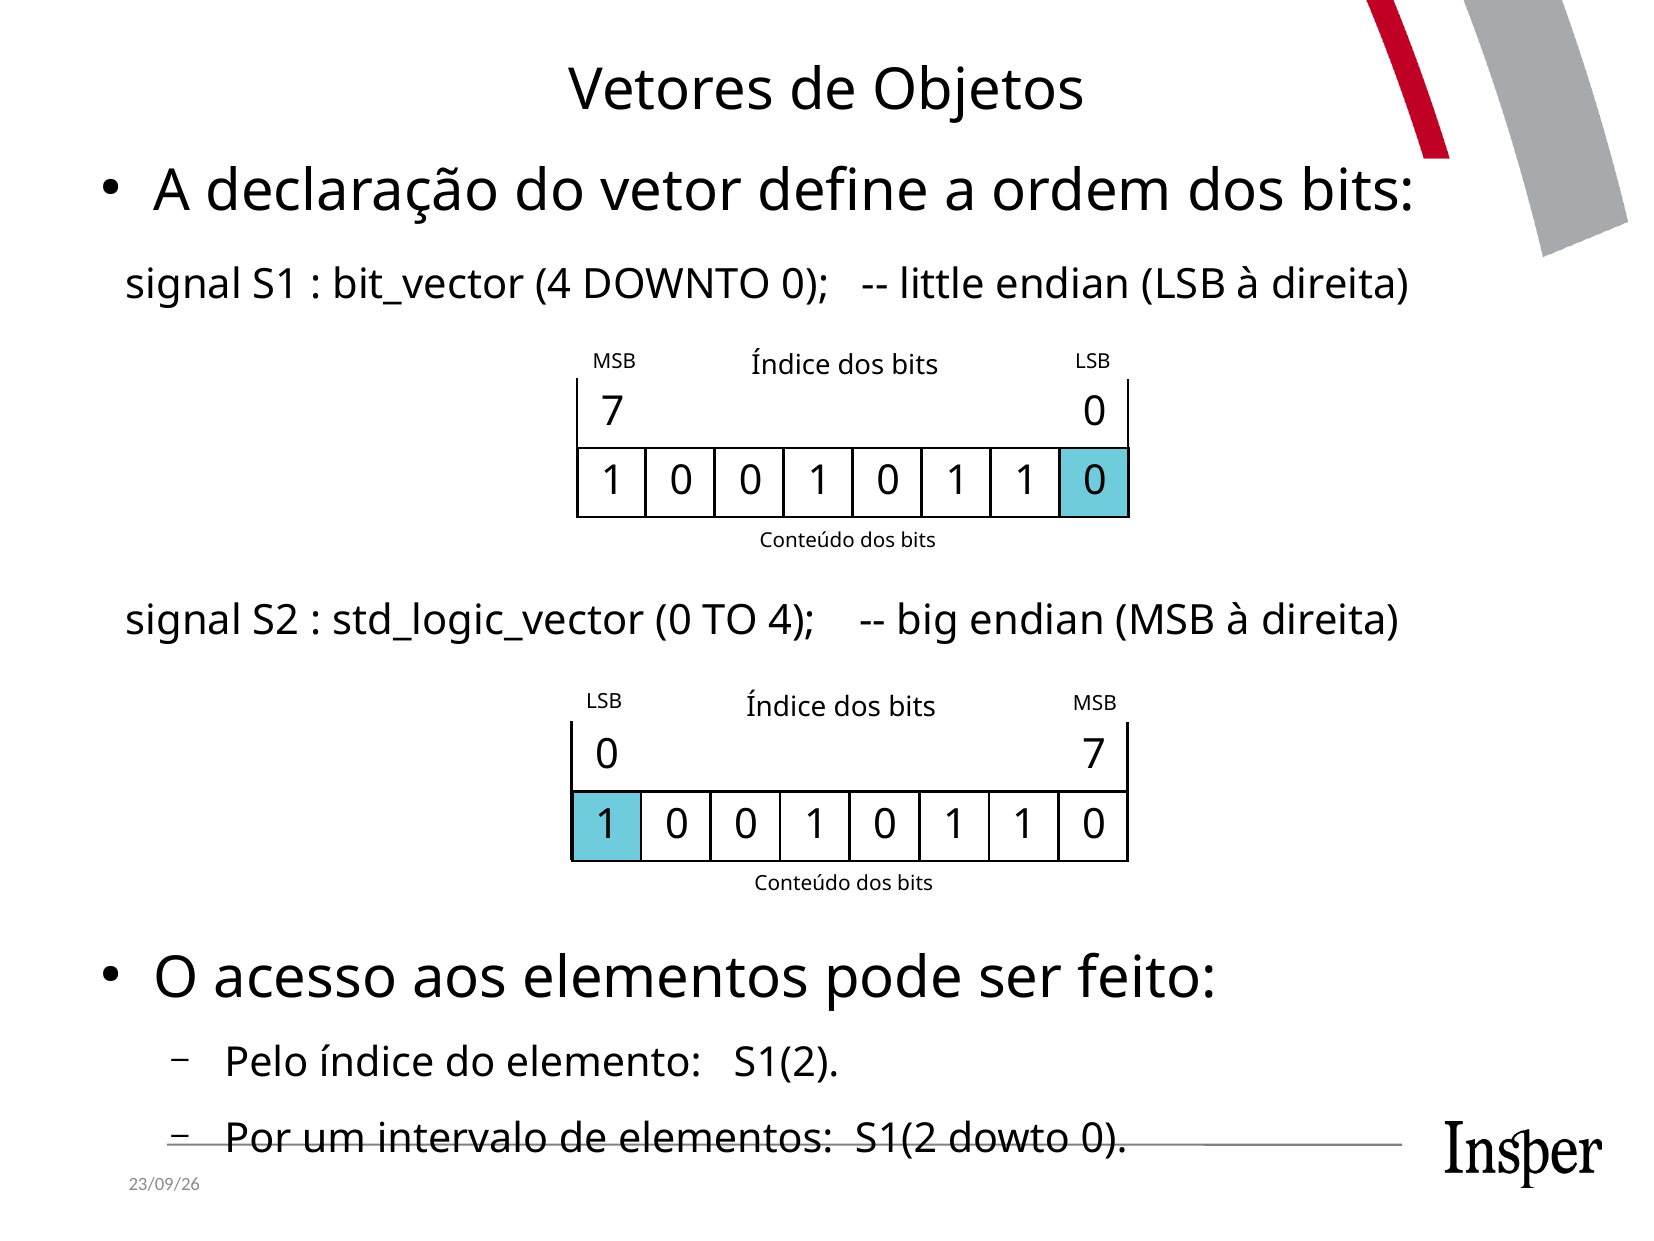

# Vetores de Objetos
A declaração do vetor define a ordem dos bits:
 signal S1 : bit_vector (4 DOWNTO 0); -- little endian (LSB à direita)
 signal S2 : std_logic_vector (0 TO 4); -- big endian (MSB à direita)
O acesso aos elementos pode ser feito:
Pelo índice do elemento: S1(2).
Por um intervalo de elementos: S1(2 dowto 0).